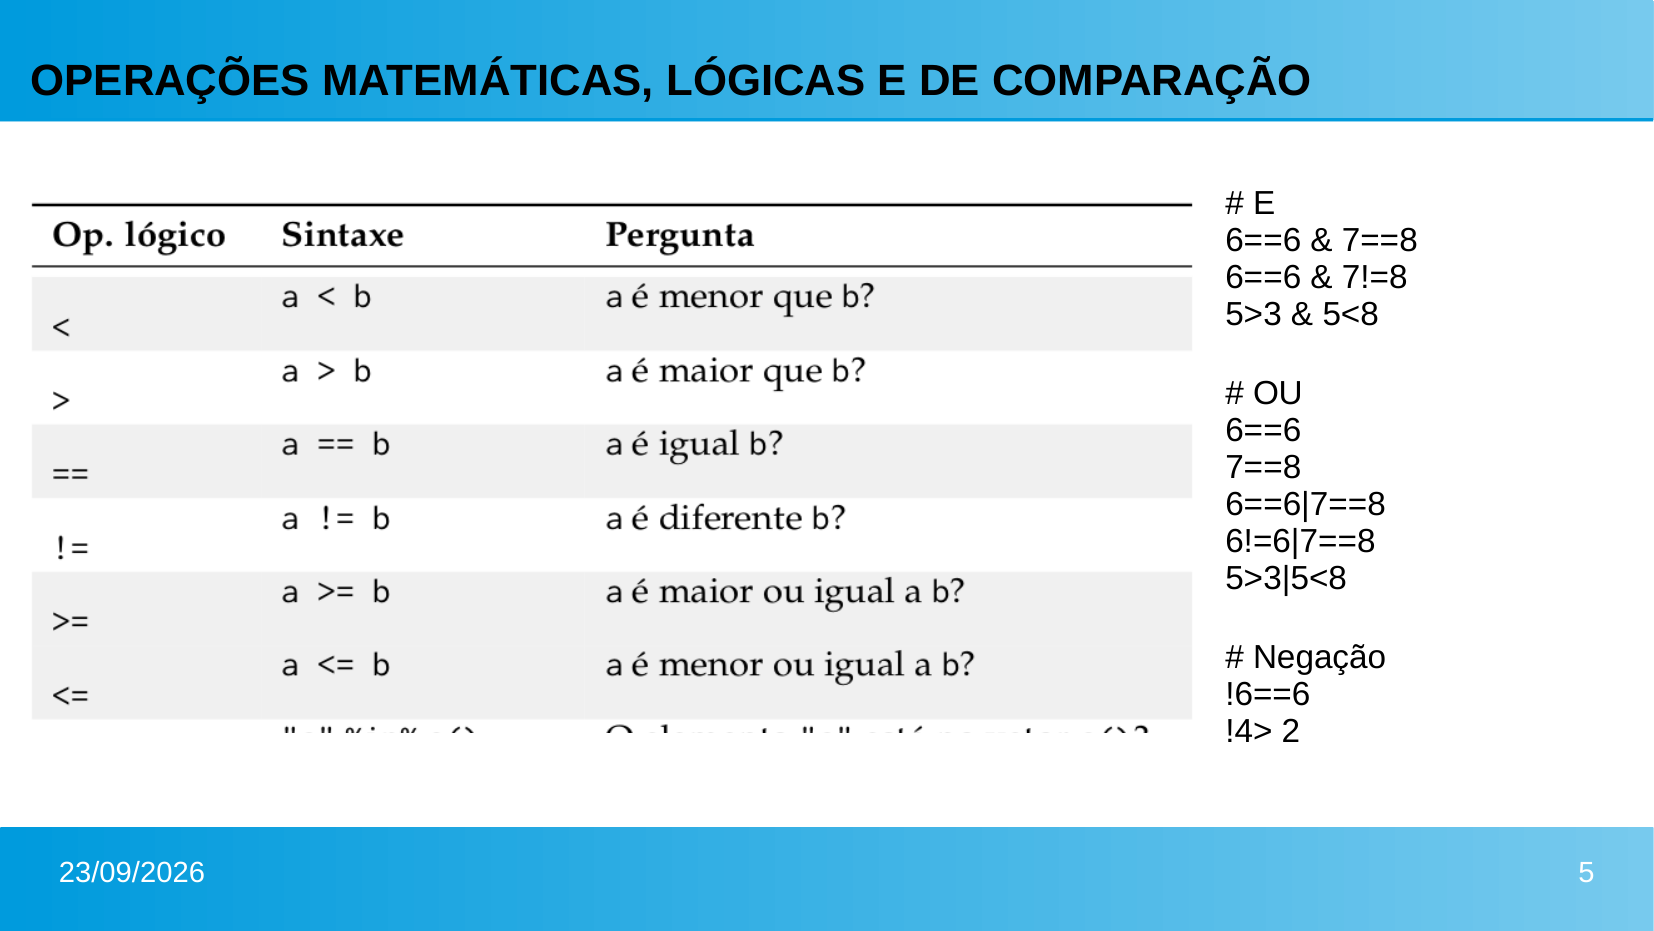

OPERAÇÕES MATEMÁTICAS, LÓGICAS E DE COMPARAÇÃO
# E
6==6 & 7==8
6==6 & 7!=8
5>3 & 5<8
# OU
6==6
7==8
6==6|7==8
6!=6|7==8
5>3|5<8
# Negação
!6==6
!4> 2
5